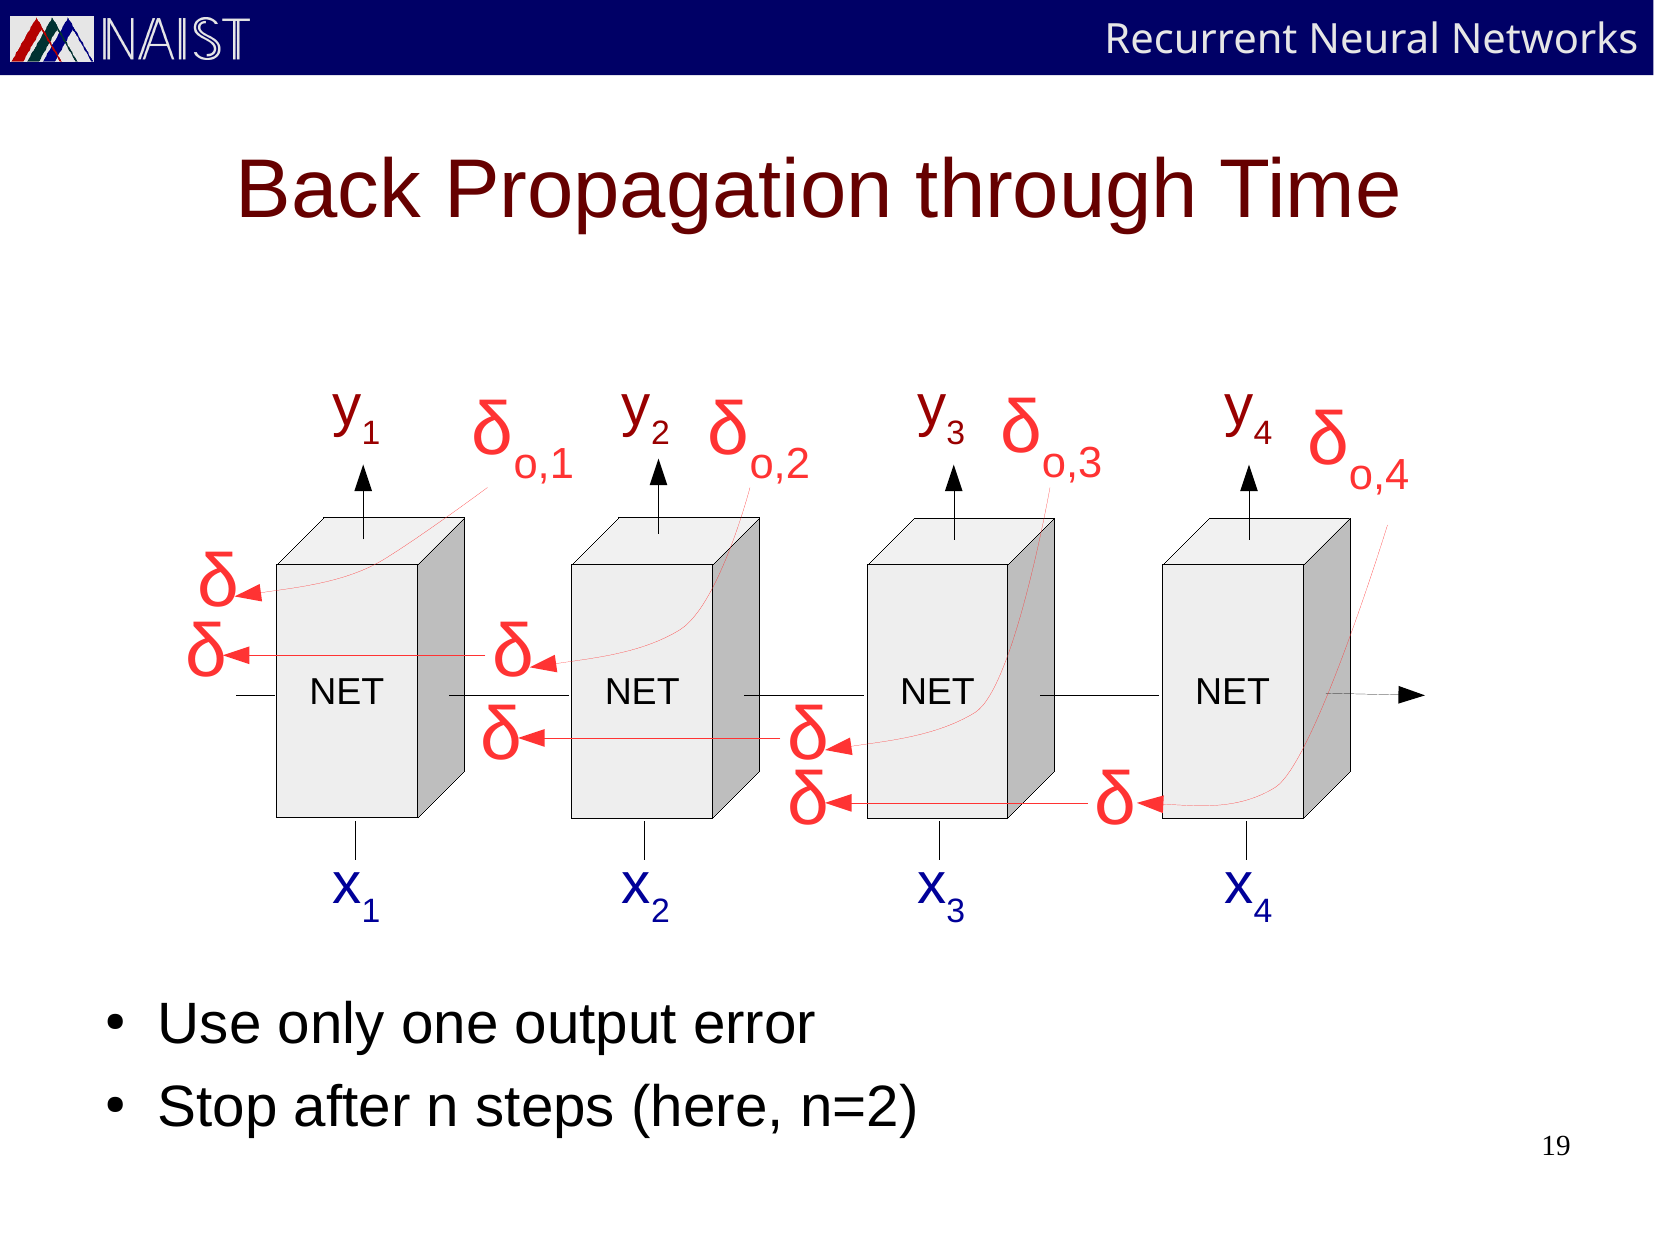

# Back Propagation through Time
y1
y2
y3
y4
δo,3
δo,2
δo,1
δo,4
δ
δ
δ
NET
NET
NET
NET
δ
δ
δ
δ
x1
x2
x3
x4
Use only one output error
Stop after n steps (here, n=2)
19